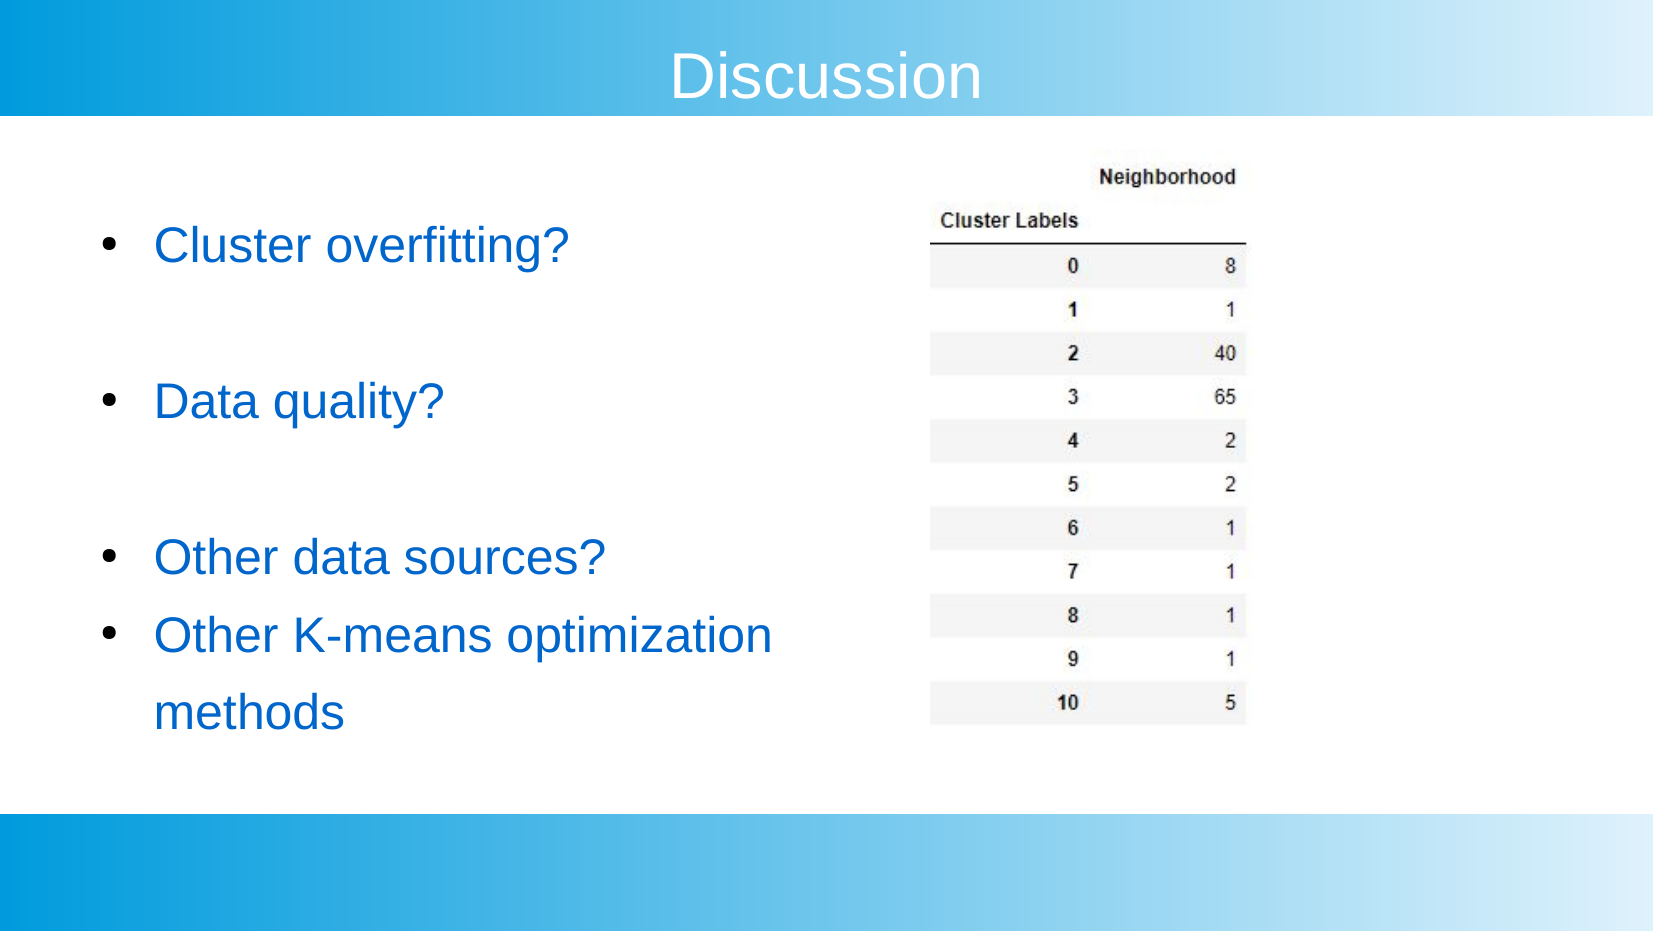

# Discussion
Cluster overfitting?
Data quality?
Other data sources?
Other K-means optimization
methods